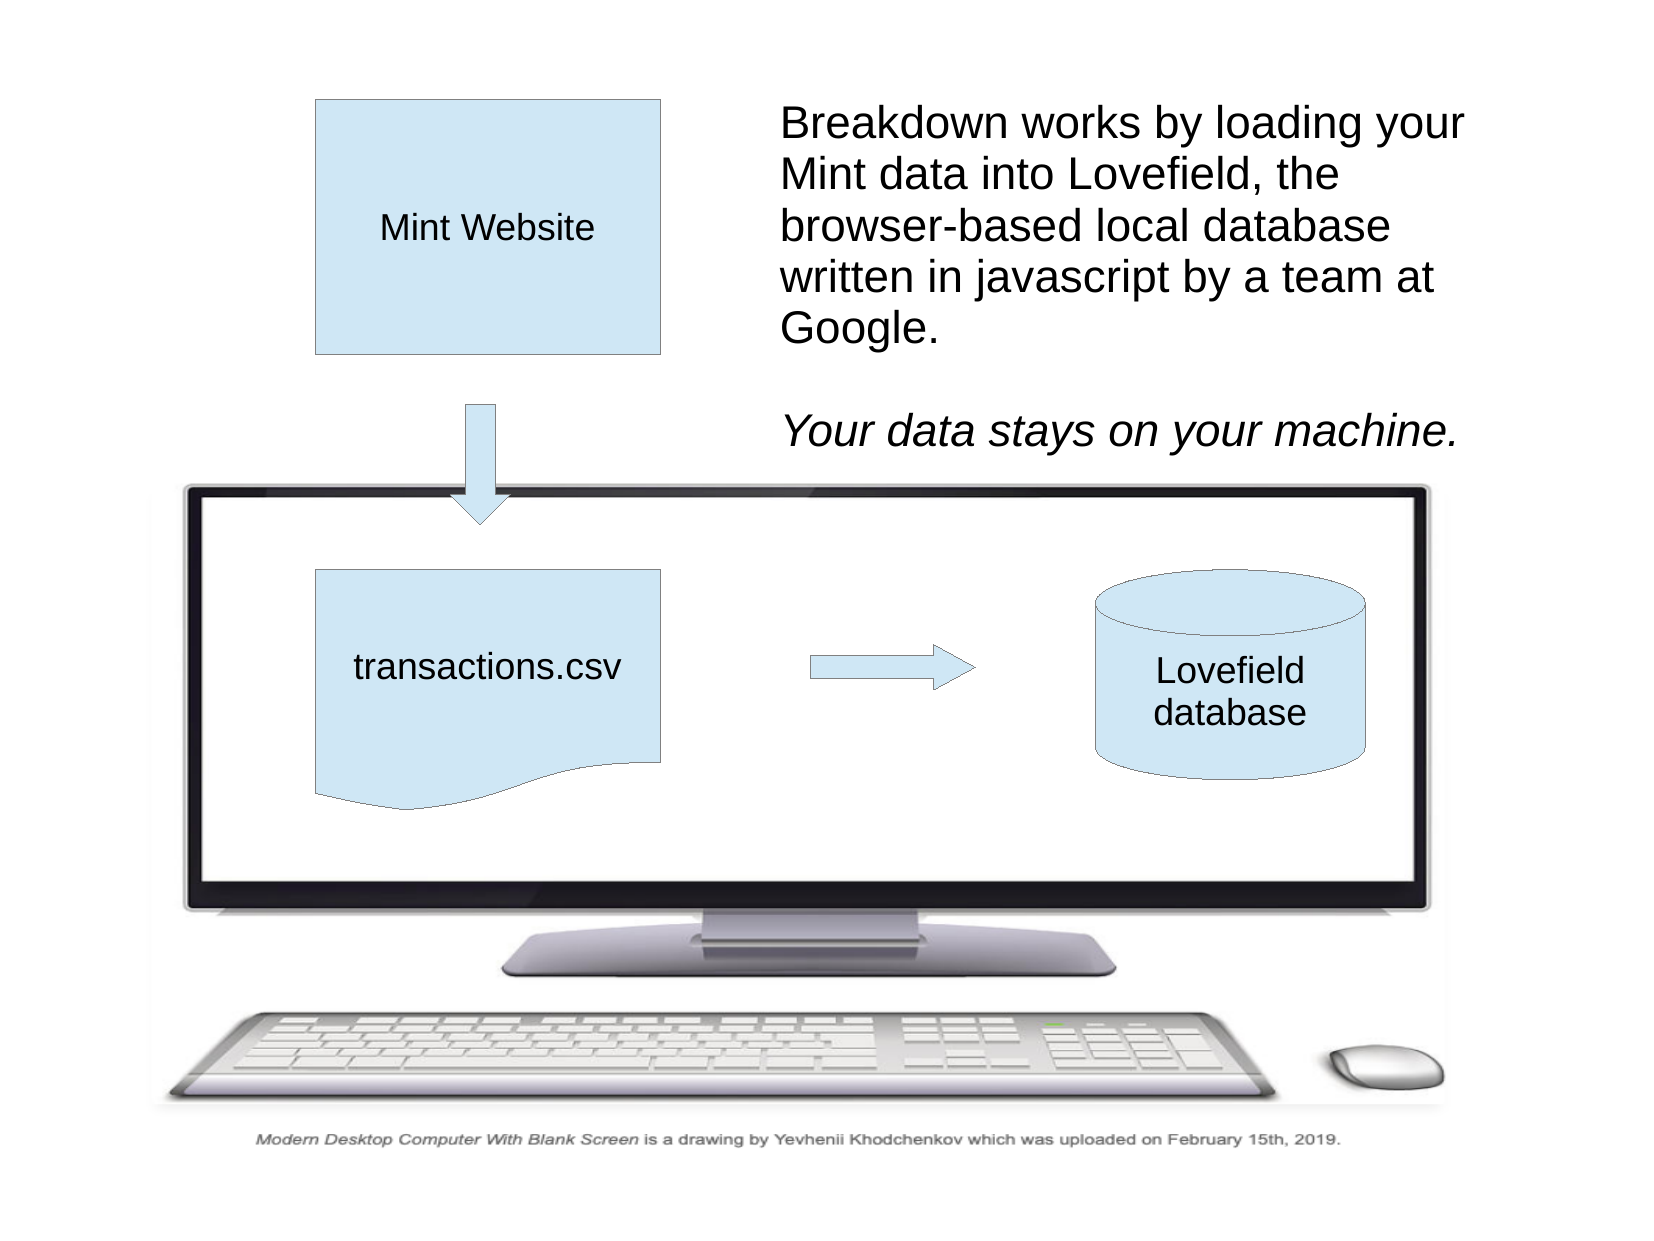

Breakdown works by loading your Mint data into Lovefield, the browser-based local database written in javascript by a team at Google.
Your data stays on your machine.
Mint Website
transactions.csv
Lovefield
database